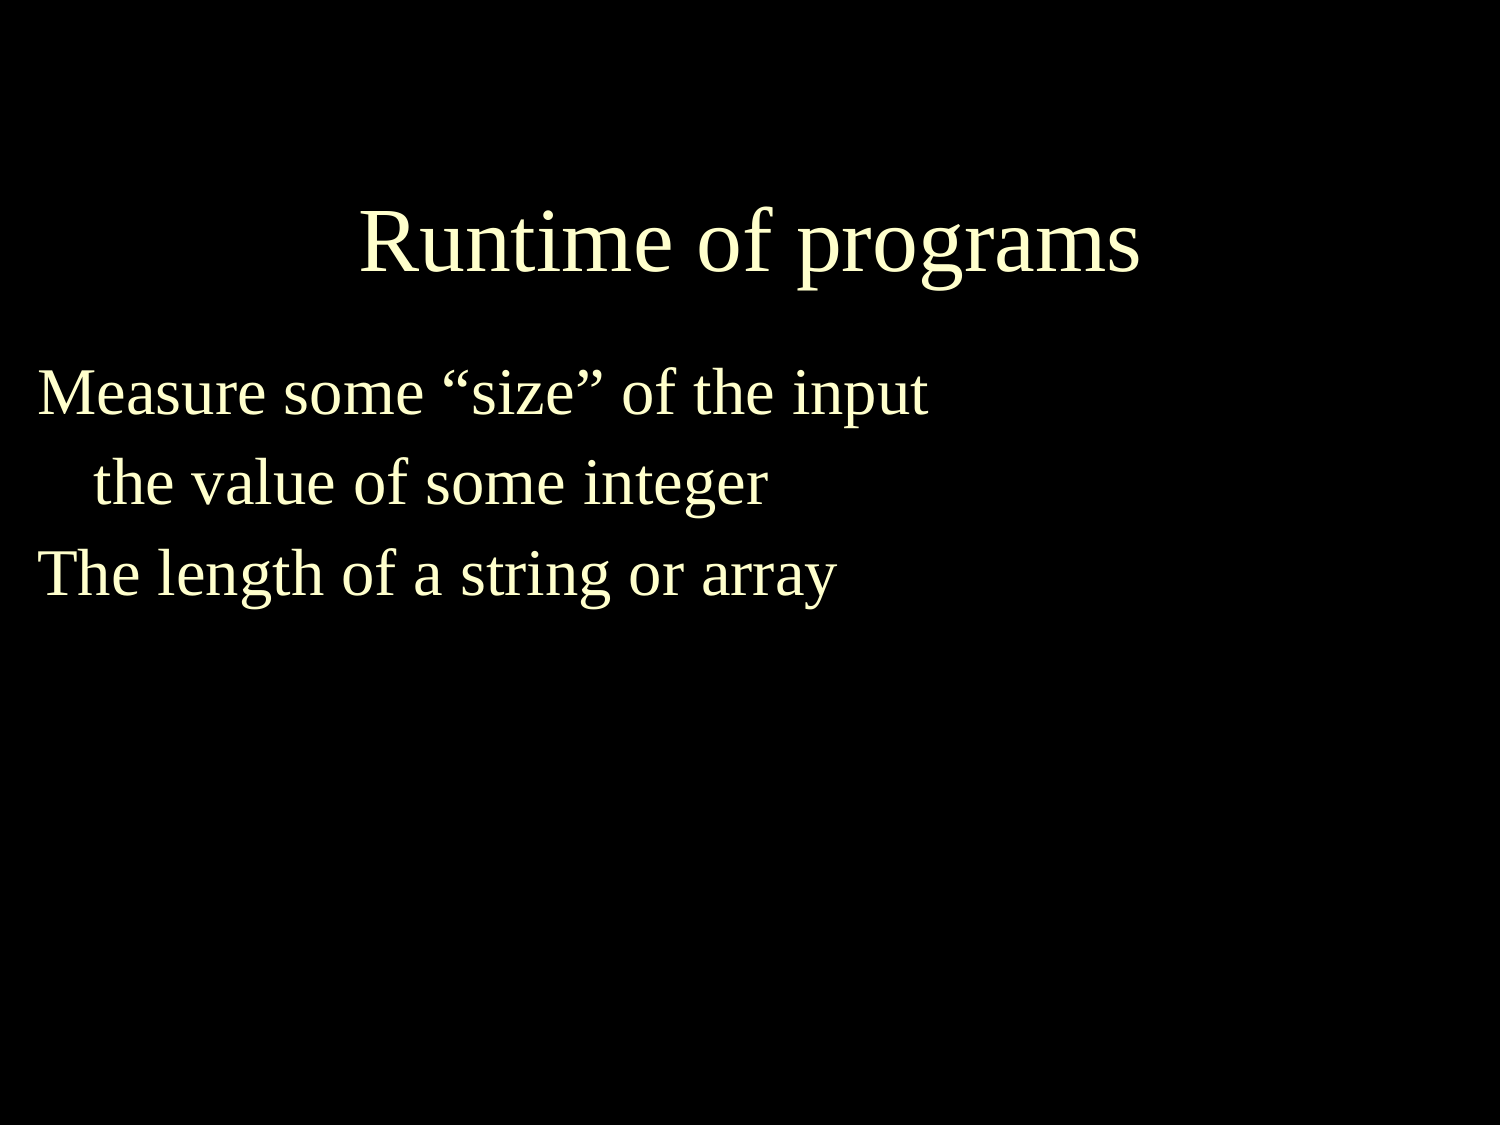

# Runtime of programs
Measure some “size” of the input
	the value of some integer
The length of a string or array